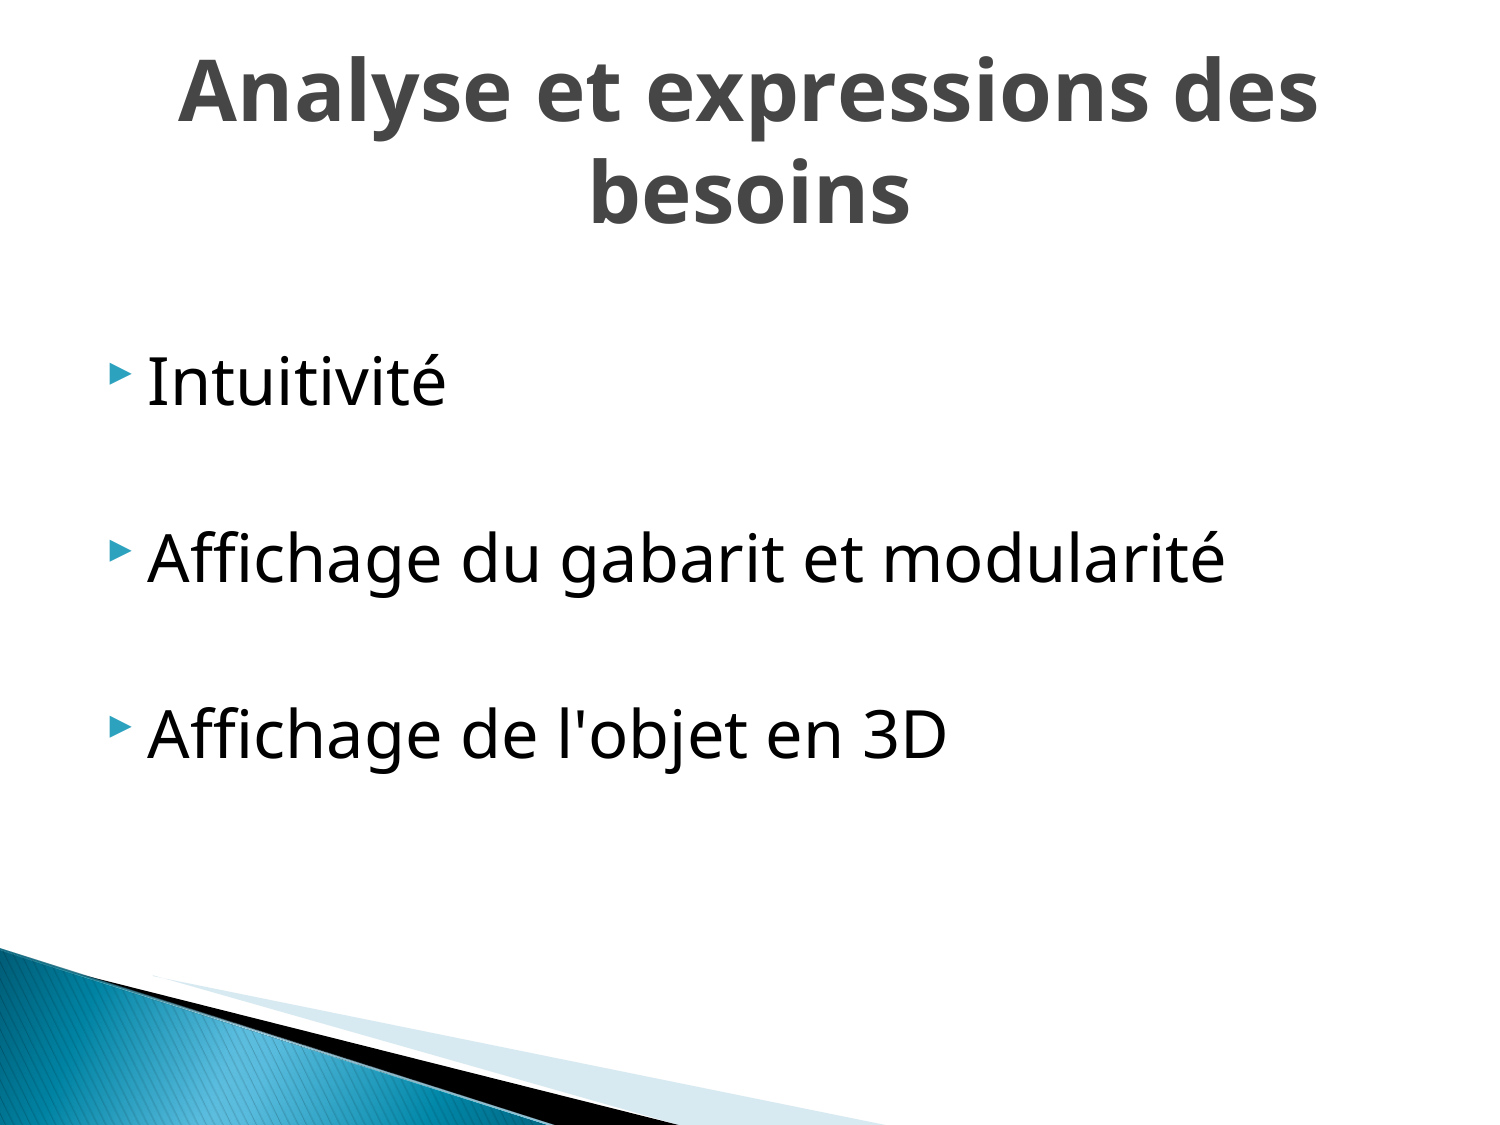

# Analyse et expressions des besoins
Intuitivité
Affichage du gabarit et modularité
Affichage de l'objet en 3D